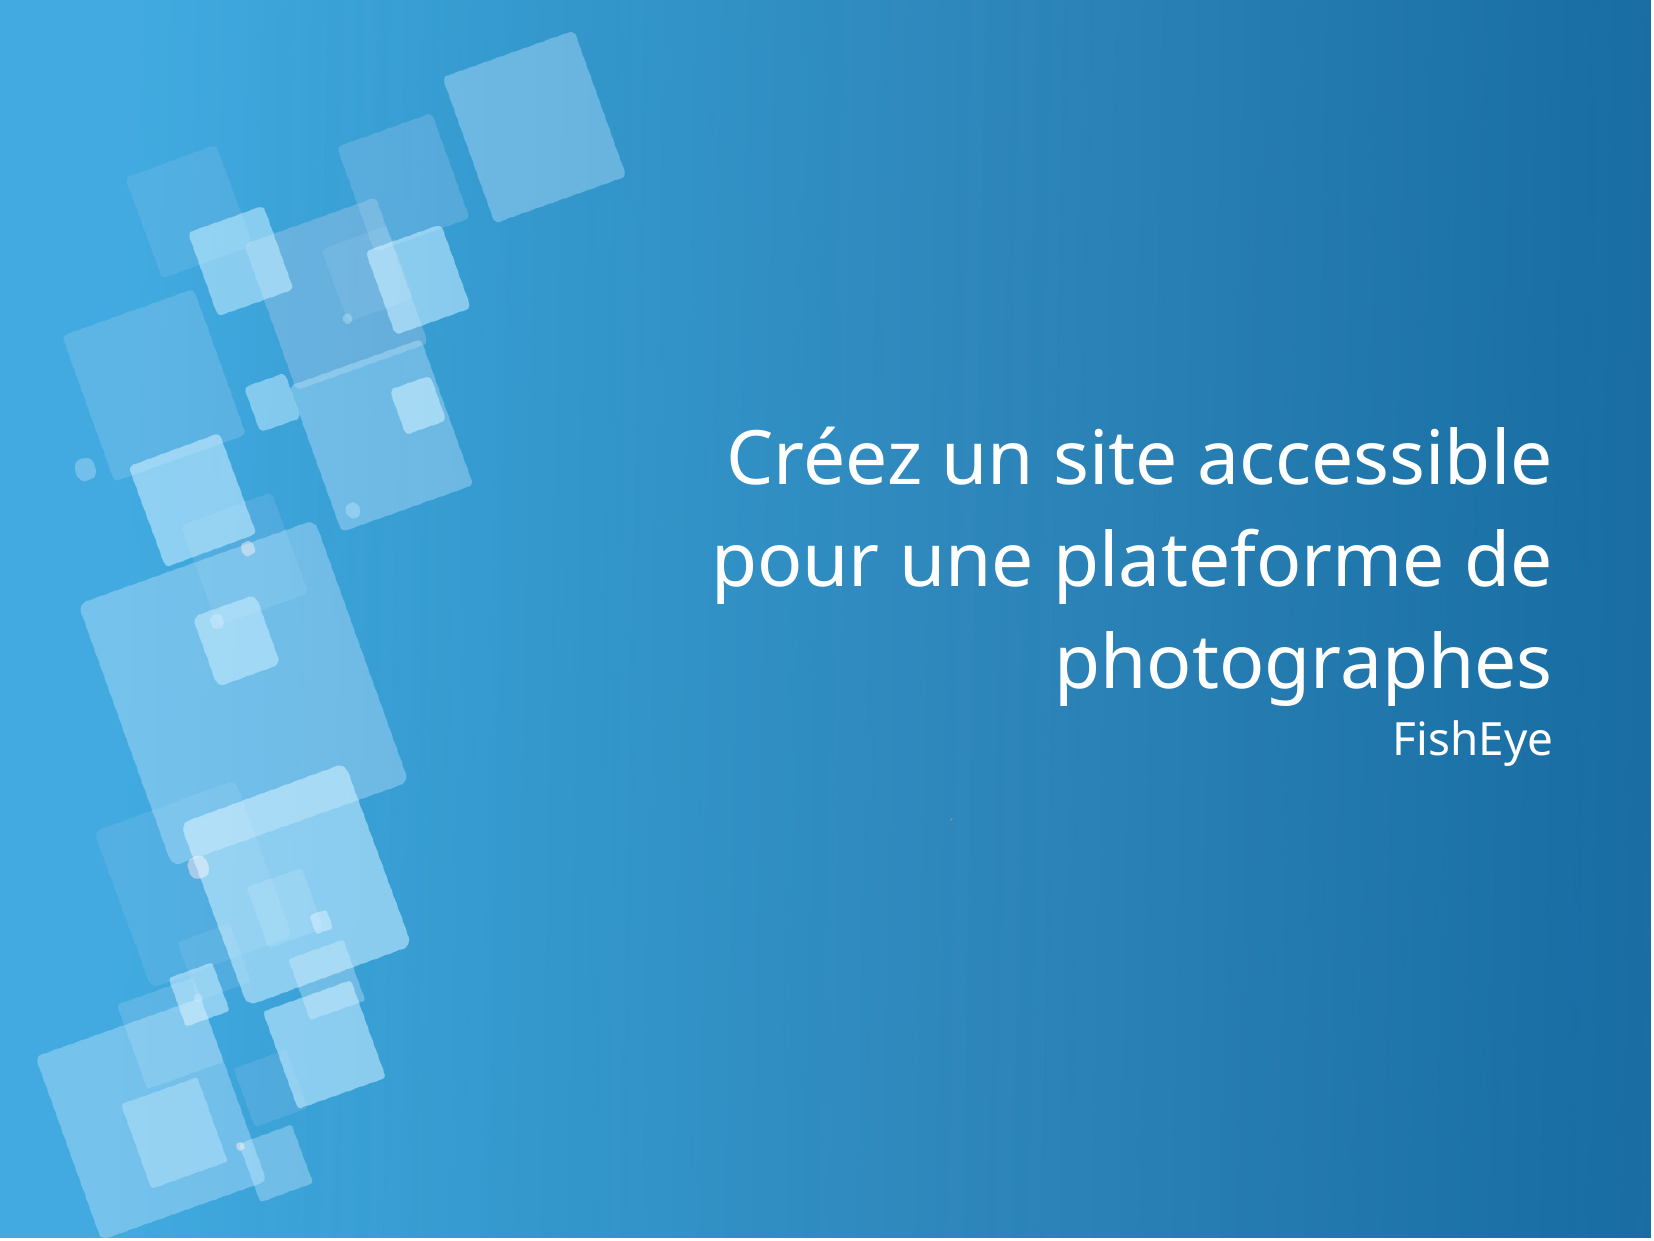

# Créez un site accessible pour une plateforme de photographes
FishEye